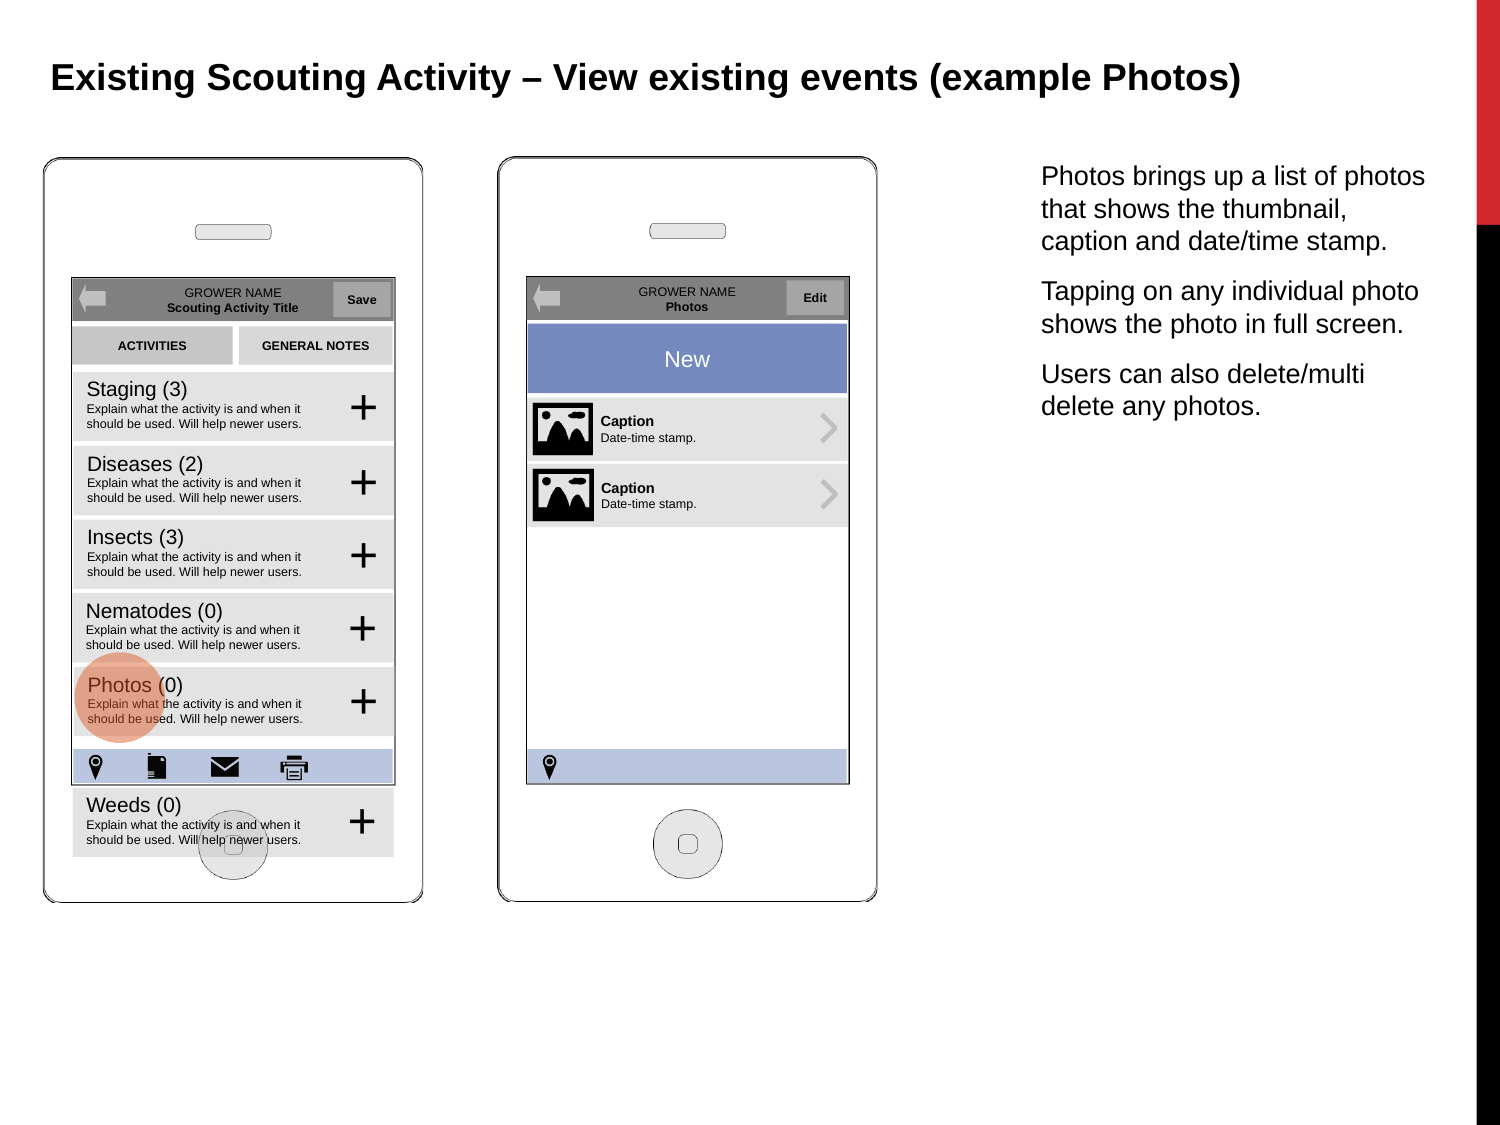

Existing Scouting Activity – View existing events (example Photos)
Photos brings up a list of photos that shows the thumbnail, caption and date/time stamp.
Tapping on any individual photo shows the photo in full screen.
Users can also delete/multi delete any photos.
GROWER NAME
Photos
Edit
New
Caption
Date-time stamp.
Caption
Date-time stamp.
GROWER NAME
Scouting Activity Title
Save
ACTIVITIES
GENERAL NOTES
+
Staging (3)
Explain what the activity is and when it should be used. Will help newer users.
+
Diseases (2)
Explain what the activity is and when it should be used. Will help newer users.
+
Insects (3)
Explain what the activity is and when it should be used. Will help newer users.
+
Nematodes (0)
Explain what the activity is and when it should be used. Will help newer users.
+
Photos (0)
Explain what the activity is and when it should be used. Will help newer users.
+
Weeds (0)
Explain what the activity is and when it should be used. Will help newer users.